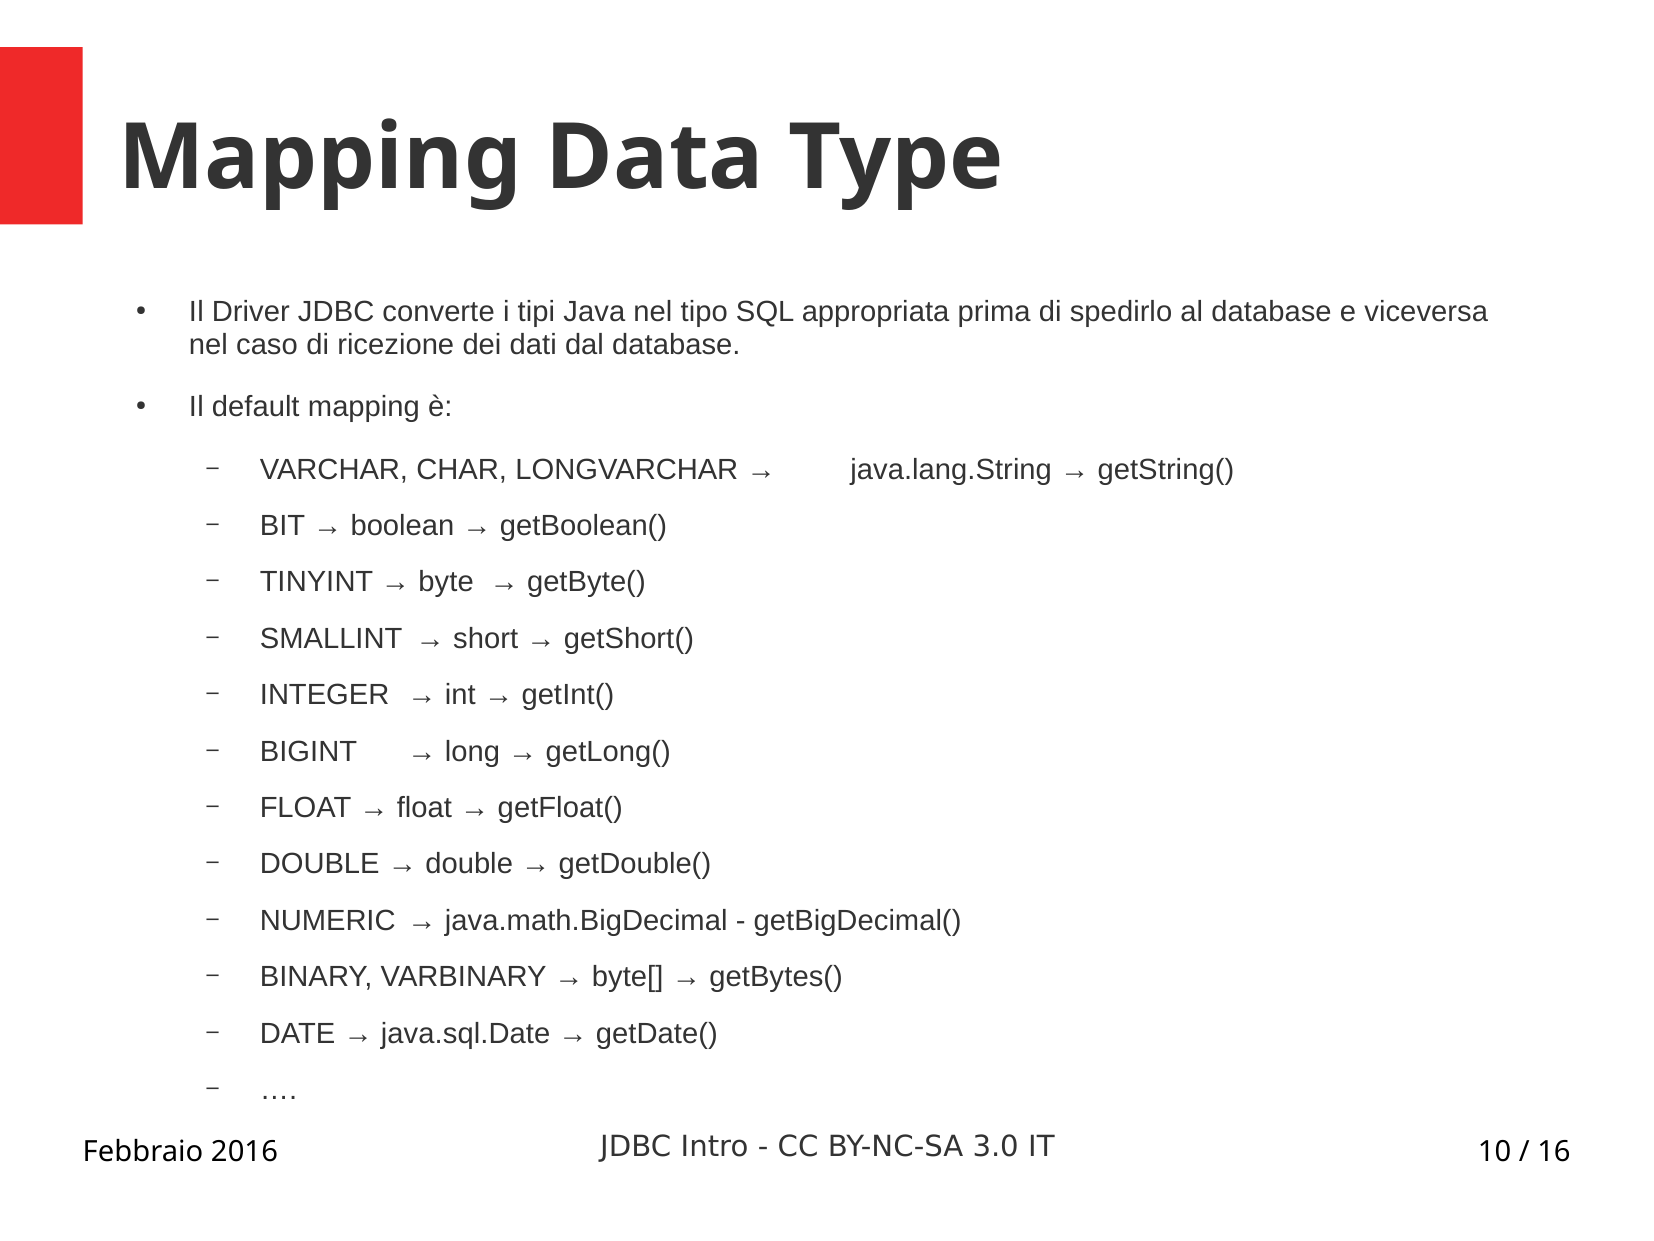

# Mapping Data Type
Il Driver JDBC converte i tipi Java nel tipo SQL appropriata prima di spedirlo al database e viceversa nel caso di ricezione dei dati dal database.
Il default mapping è:
VARCHAR, CHAR, LONGVARCHAR → 	java.lang.String → getString()
BIT → boolean → getBoolean()
TINYINT → byte	 → getByte()
SMALLINT	 → short → getShort()
INTEGER	→ int → getInt()
BIGINT	→ long → getLong()
FLOAT → float → getFloat()
DOUBLE → double → getDouble()
NUMERIC	→ java.math.BigDecimal - getBigDecimal()
BINARY, VARBINARY → byte[] → getBytes()
DATE → java.sql.Date → getDate()
….
10